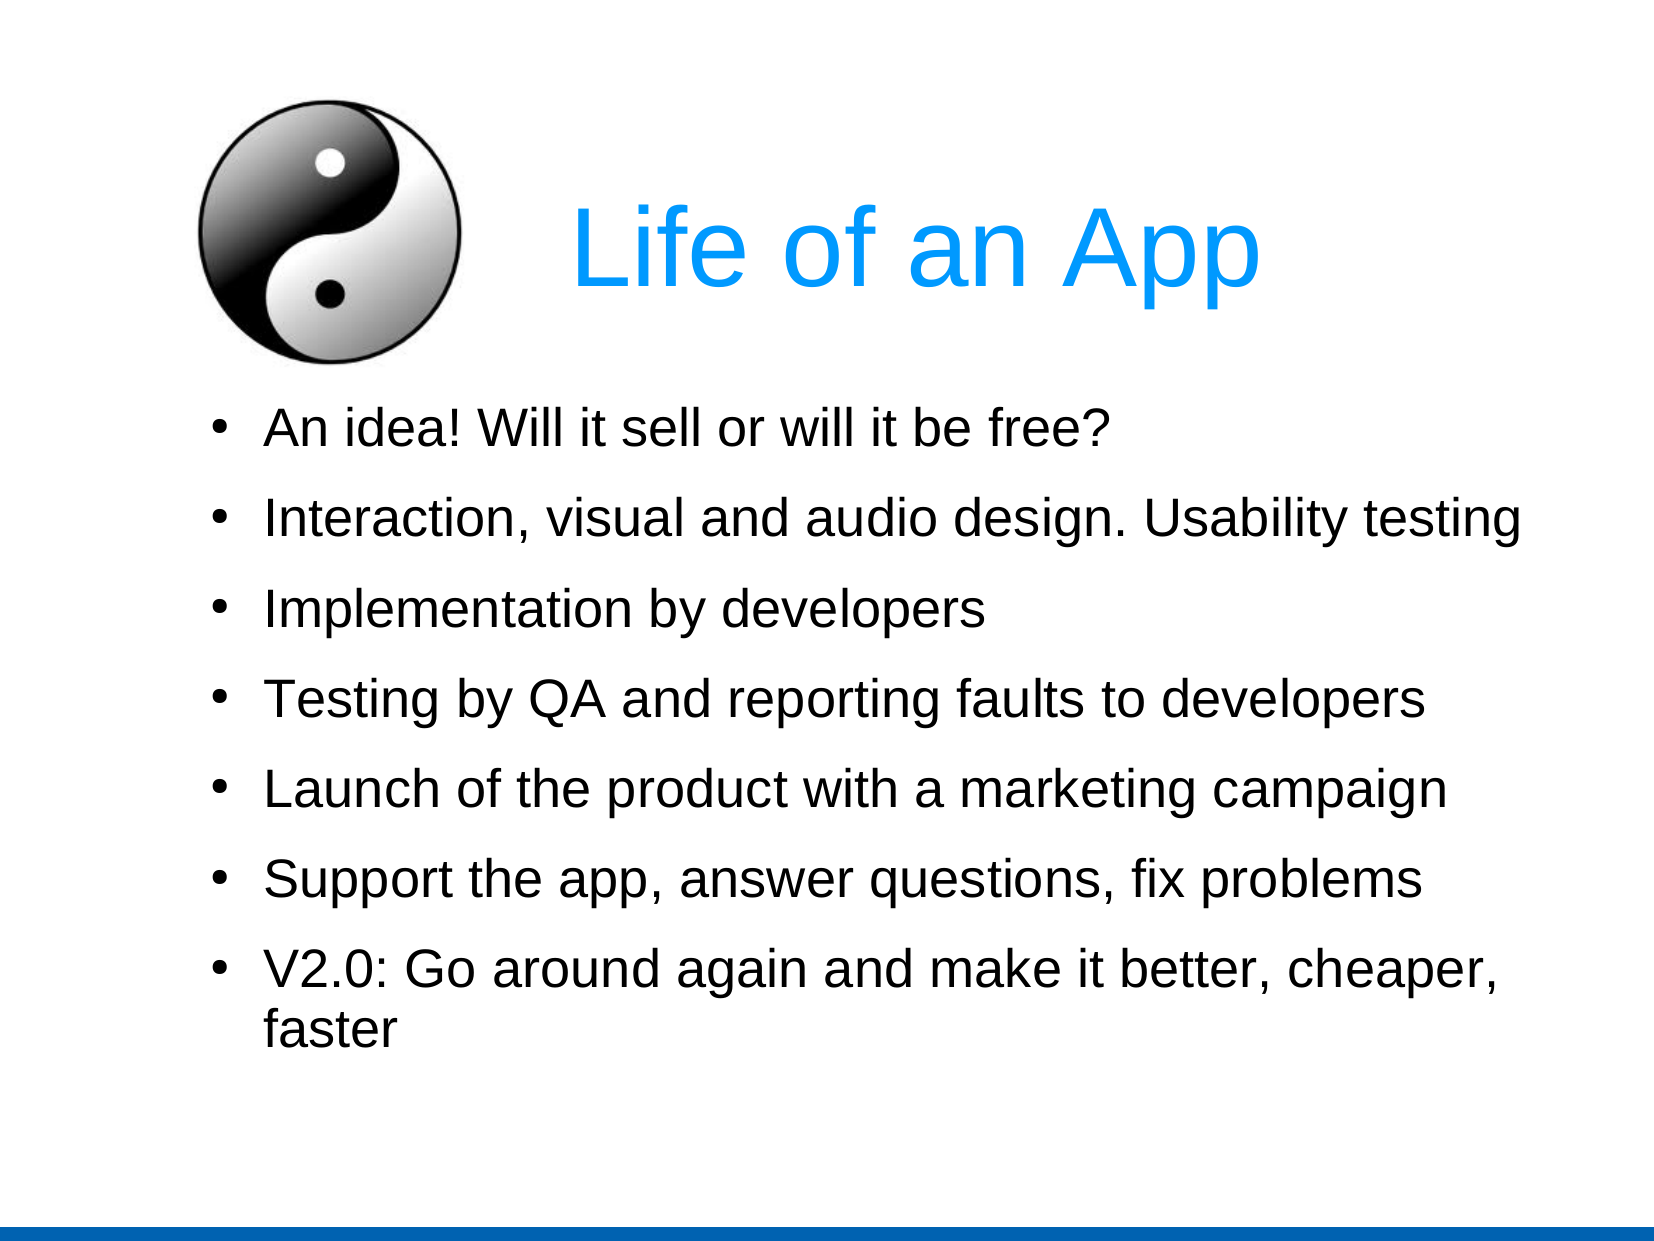

# Life of an App
An idea! Will it sell or will it be free?
Interaction, visual and audio design. Usability testing
Implementation by developers
Testing by QA and reporting faults to developers
Launch of the product with a marketing campaign
Support the app, answer questions, fix problems
V2.0: Go around again and make it better, cheaper, faster